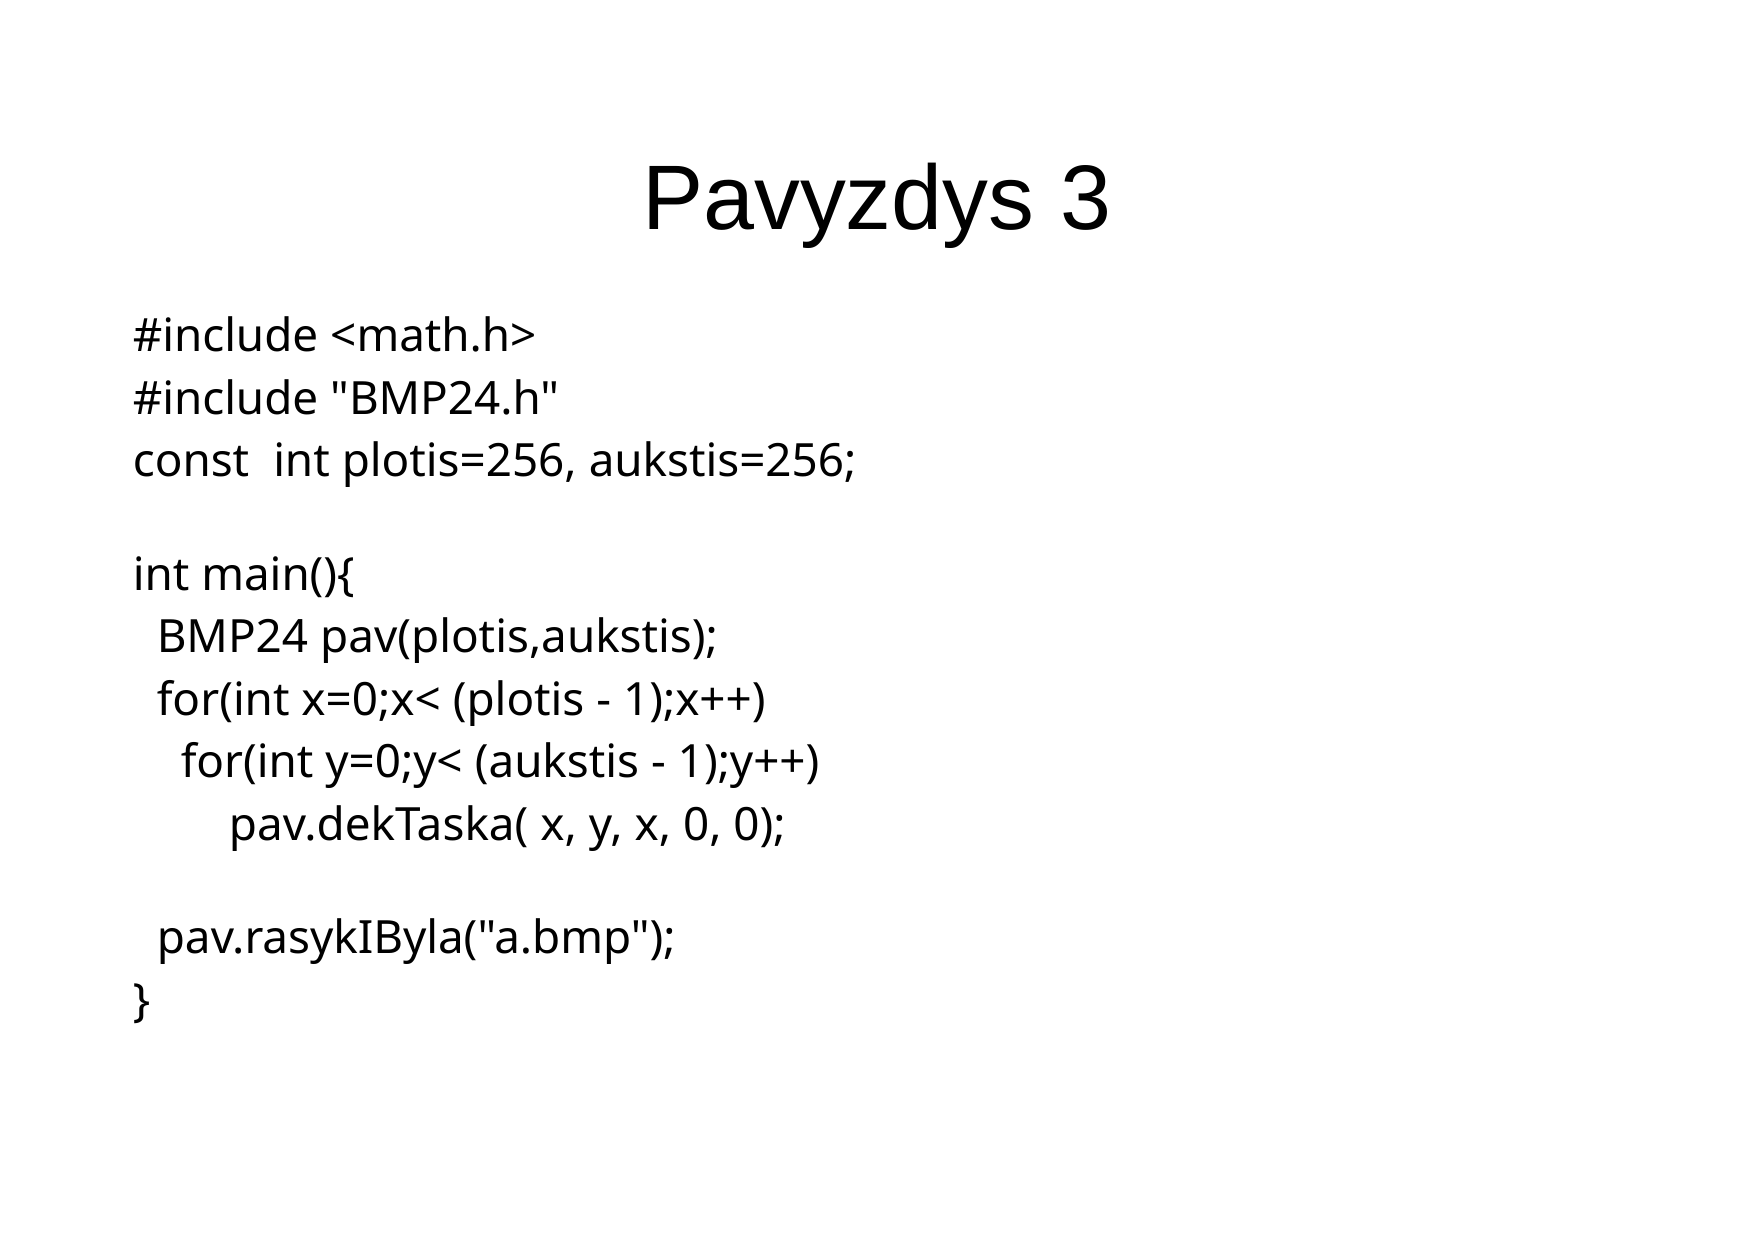

# Pavyzdys 3
#include <math.h>
#include "BMP24.h"
const int plotis=256, aukstis=256;
int main(){
 BMP24 pav(plotis,aukstis);
 for(int x=0;x< (plotis - 1);x++)
 for(int y=0;y< (aukstis - 1);y++)
 pav.dekTaska( x, y, x, 0, 0);
 pav.rasykIByla("a.bmp");
}